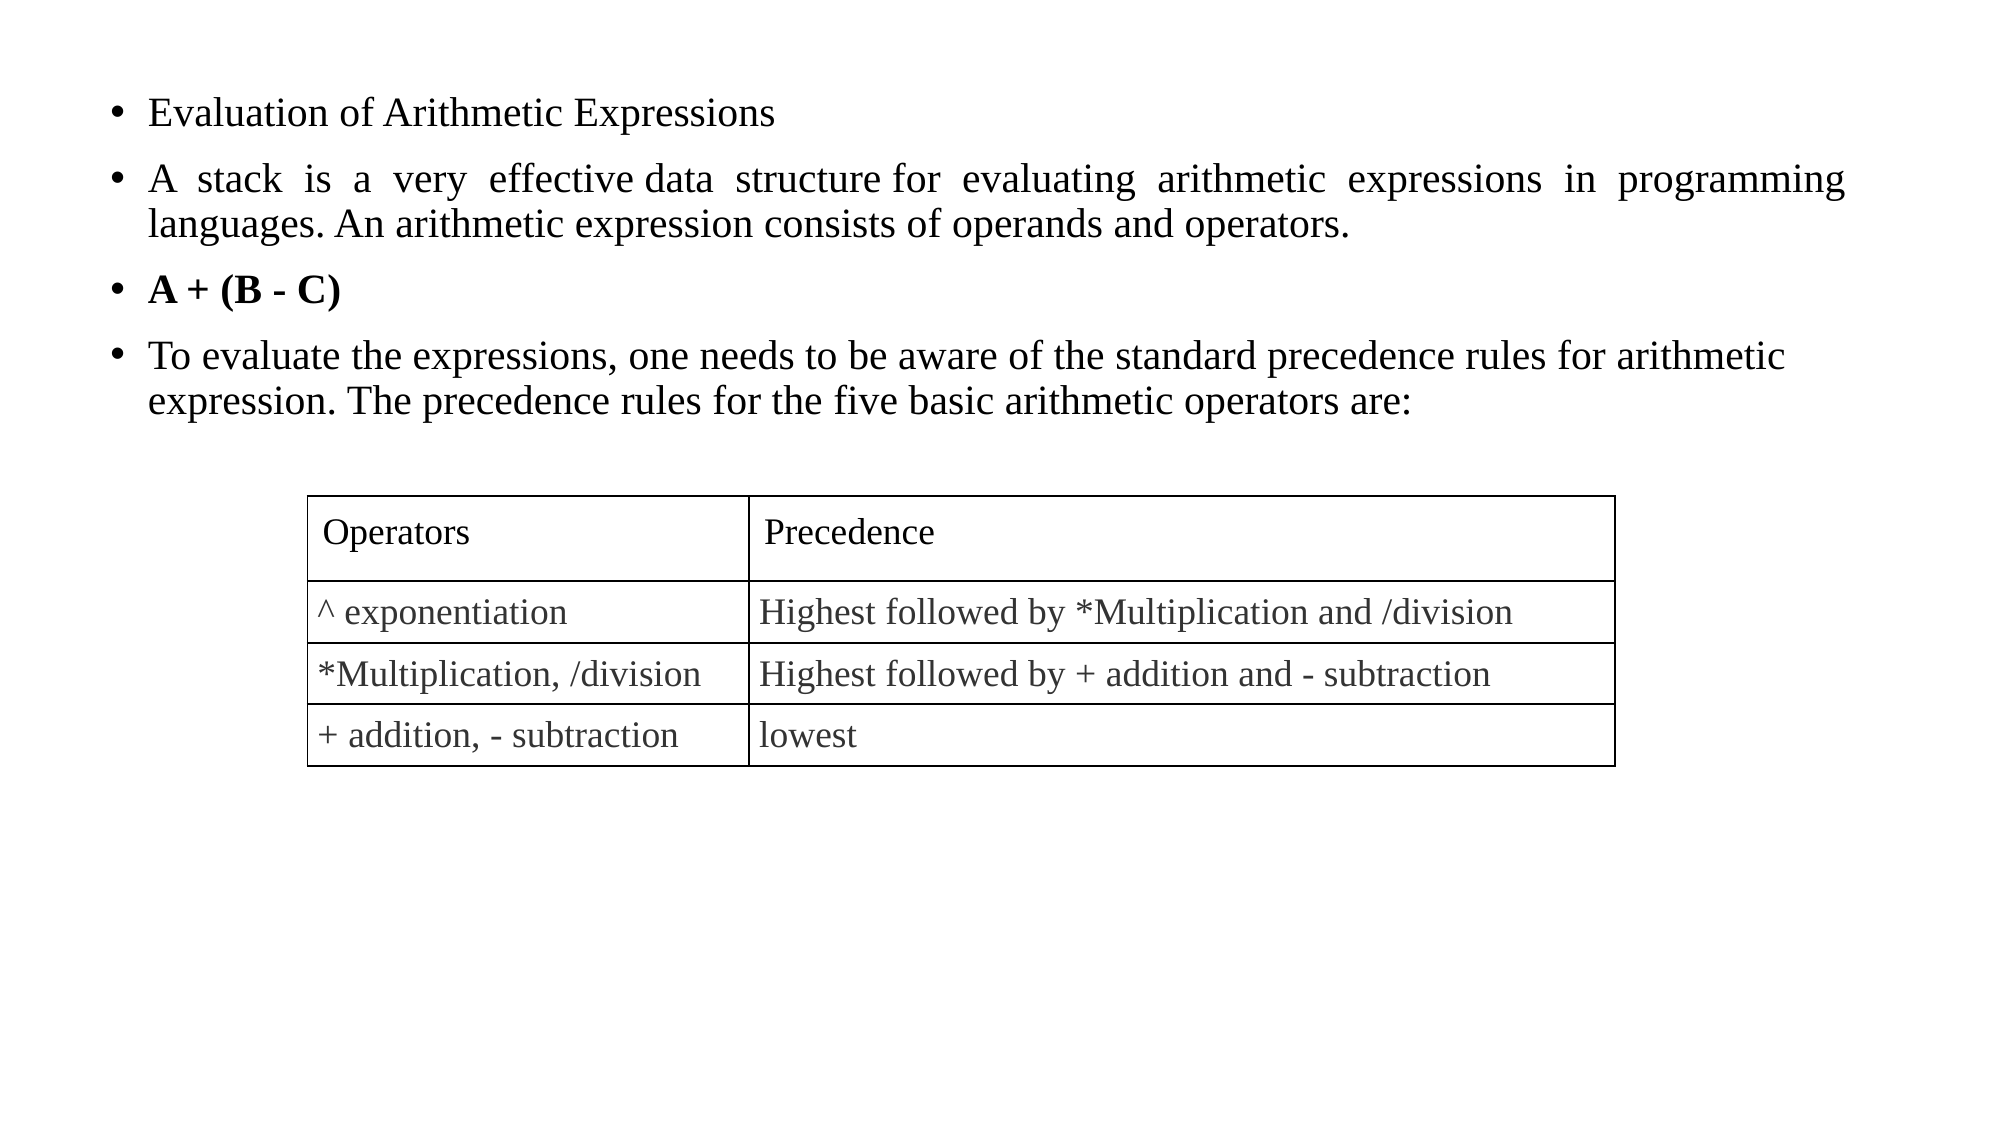

# Evaluation of Arithmetic Expressions
A stack is a very effective data structure for evaluating arithmetic expressions in programming languages. An arithmetic expression consists of operands and operators.
A + (B - C)
To evaluate the expressions, one needs to be aware of the standard precedence rules for arithmetic expression. The precedence rules for the five basic arithmetic operators are:
| Operators | Precedence |
| --- | --- |
| ^ exponentiation | Highest followed by \*Multiplication and /division |
| \*Multiplication, /division | Highest followed by + addition and - subtraction |
| + addition, - subtraction | lowest |